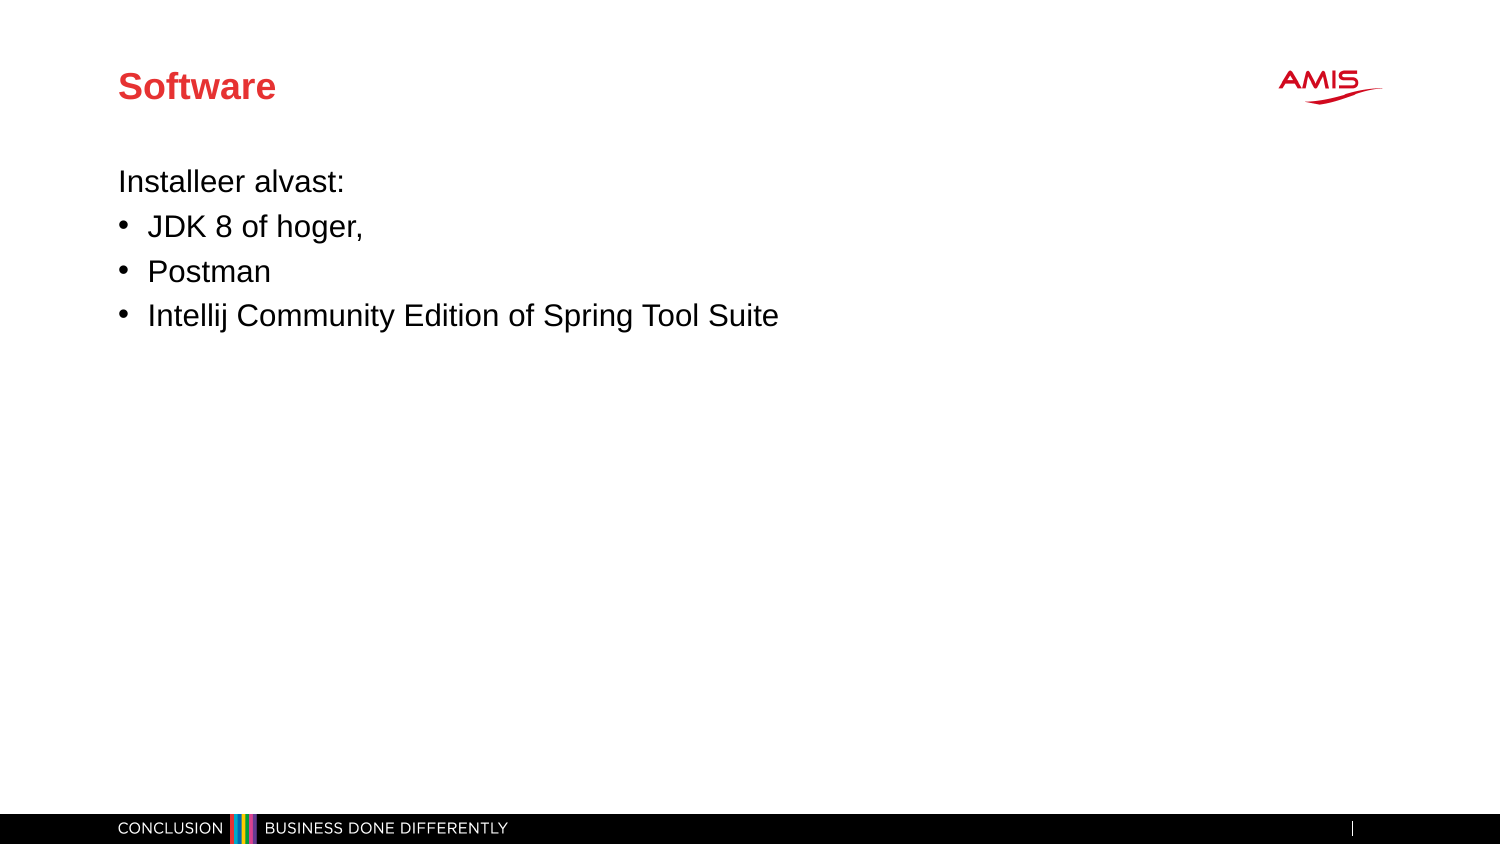

# Software
Installeer alvast:
JDK 8 of hoger,
Postman
Intellij Community Edition of Spring Tool Suite